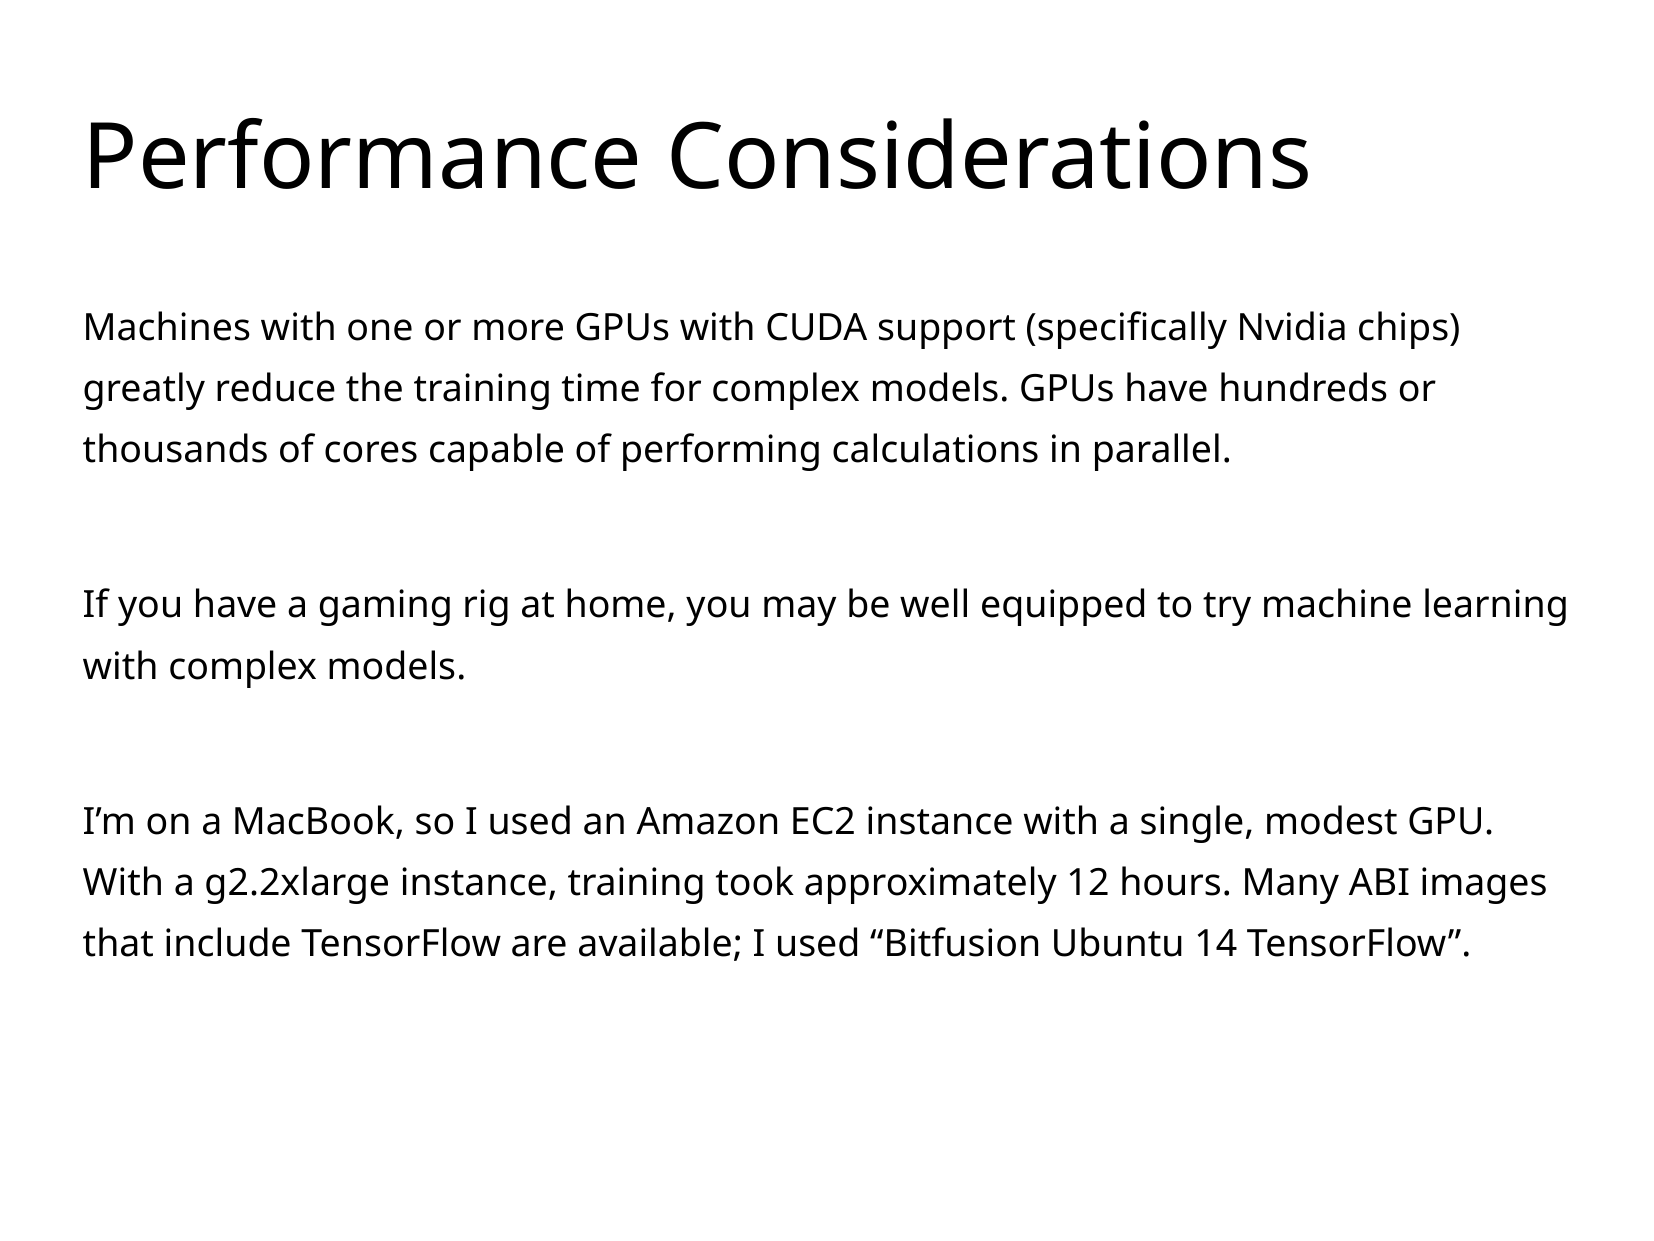

# Performance Considerations
Machines with one or more GPUs with CUDA support (specifically Nvidia chips) greatly reduce the training time for complex models. GPUs have hundreds or thousands of cores capable of performing calculations in parallel.
If you have a gaming rig at home, you may be well equipped to try machine learning with complex models.
I’m on a MacBook, so I used an Amazon EC2 instance with a single, modest GPU. With a g2.2xlarge instance, training took approximately 12 hours. Many ABI images that include TensorFlow are available; I used “Bitfusion Ubuntu 14 TensorFlow”.